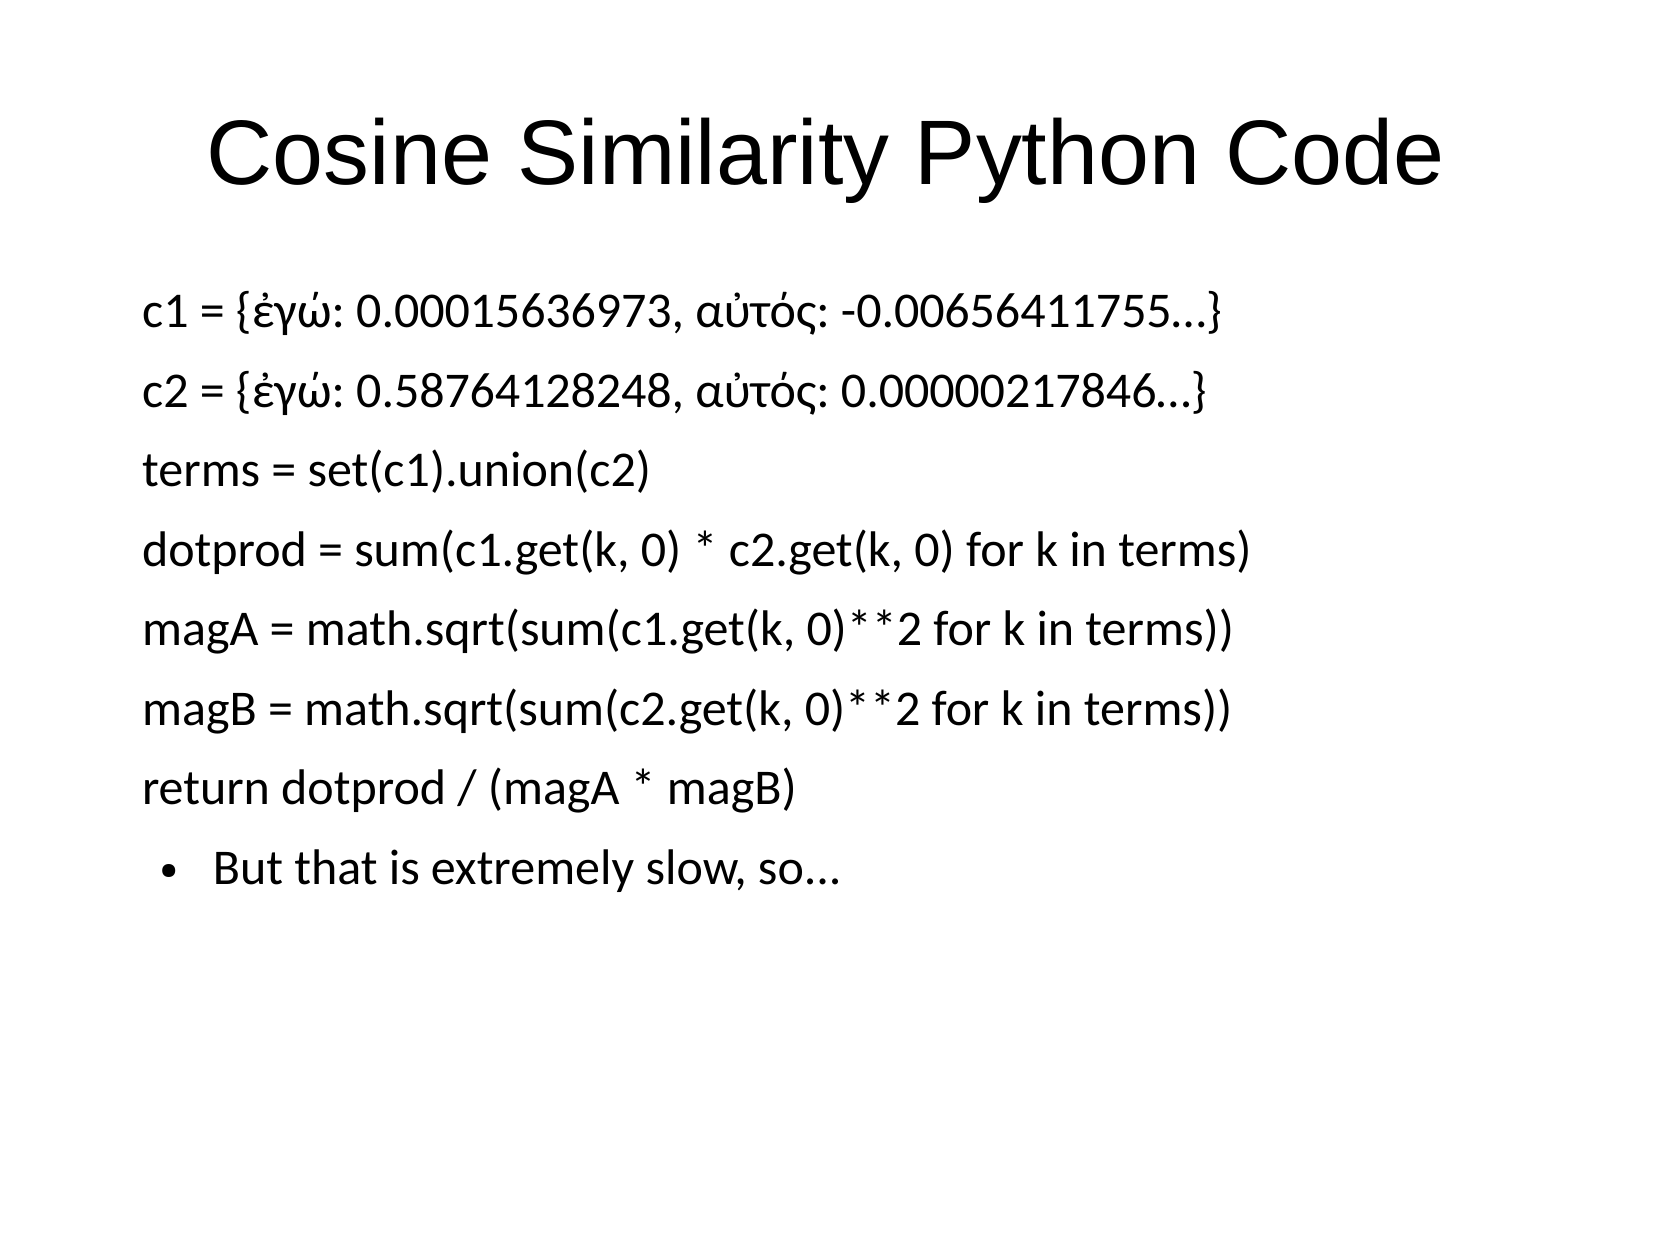

# Cosine Similarity Python Code
c1 = {ἐγώ: 0.00015636973, αὐτός: -0.00656411755…}
c2 = {ἐγώ: 0.58764128248, αὐτός: 0.00000217846…}
terms = set(c1).union(c2)
dotprod = sum(c1.get(k, 0) * c2.get(k, 0) for k in terms)
magA = math.sqrt(sum(c1.get(k, 0)**2 for k in terms))
magB = math.sqrt(sum(c2.get(k, 0)**2 for k in terms))
return dotprod / (magA * magB)
But that is extremely slow, so...